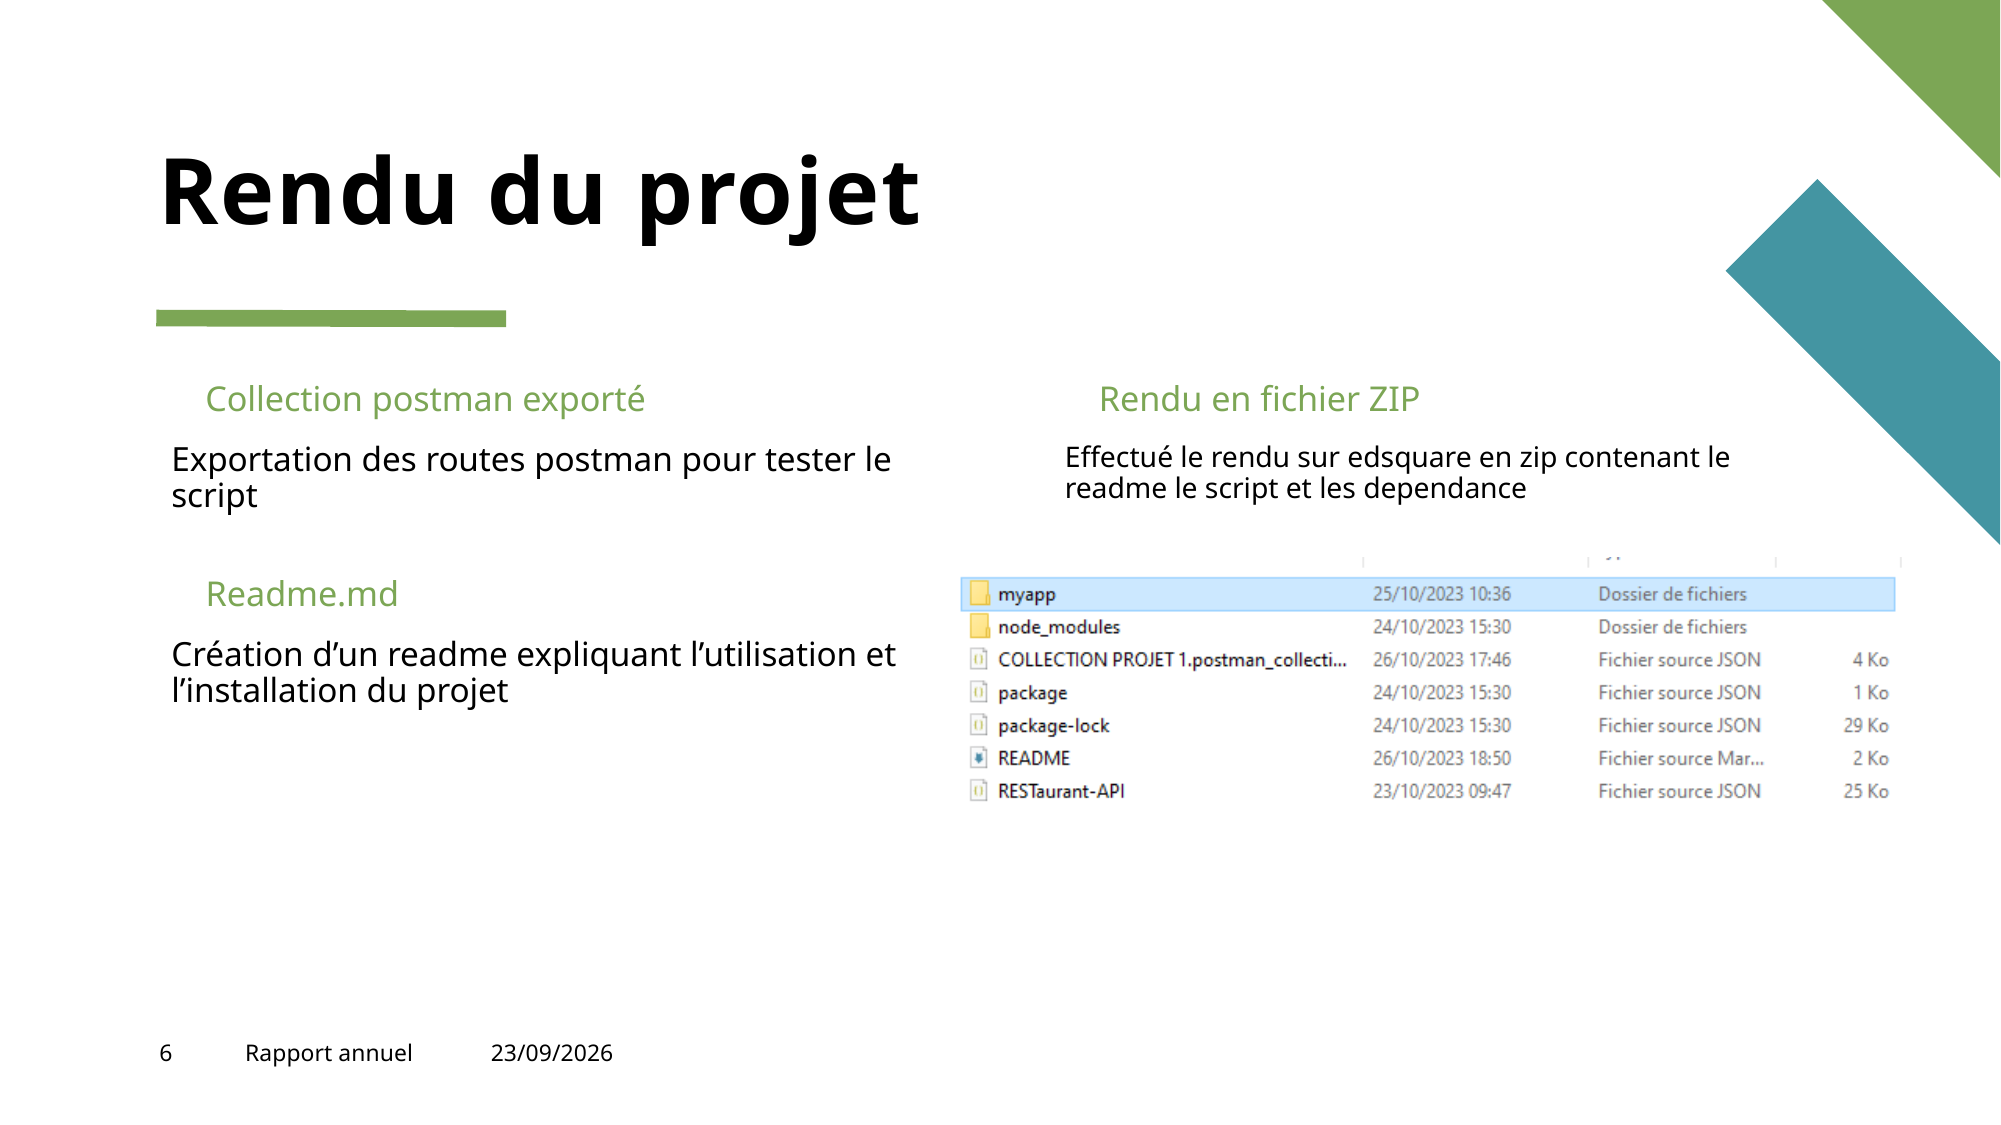

# Rendu du projet
Collection postman exporté
Rendu en fichier ZIP
Exportation des routes postman pour tester le script
Effectué le rendu sur edsquare en zip contenant le readme le script et les dependance
Readme.md
Création d’un readme expliquant l’utilisation et l’installation du projet
Rapport annuel